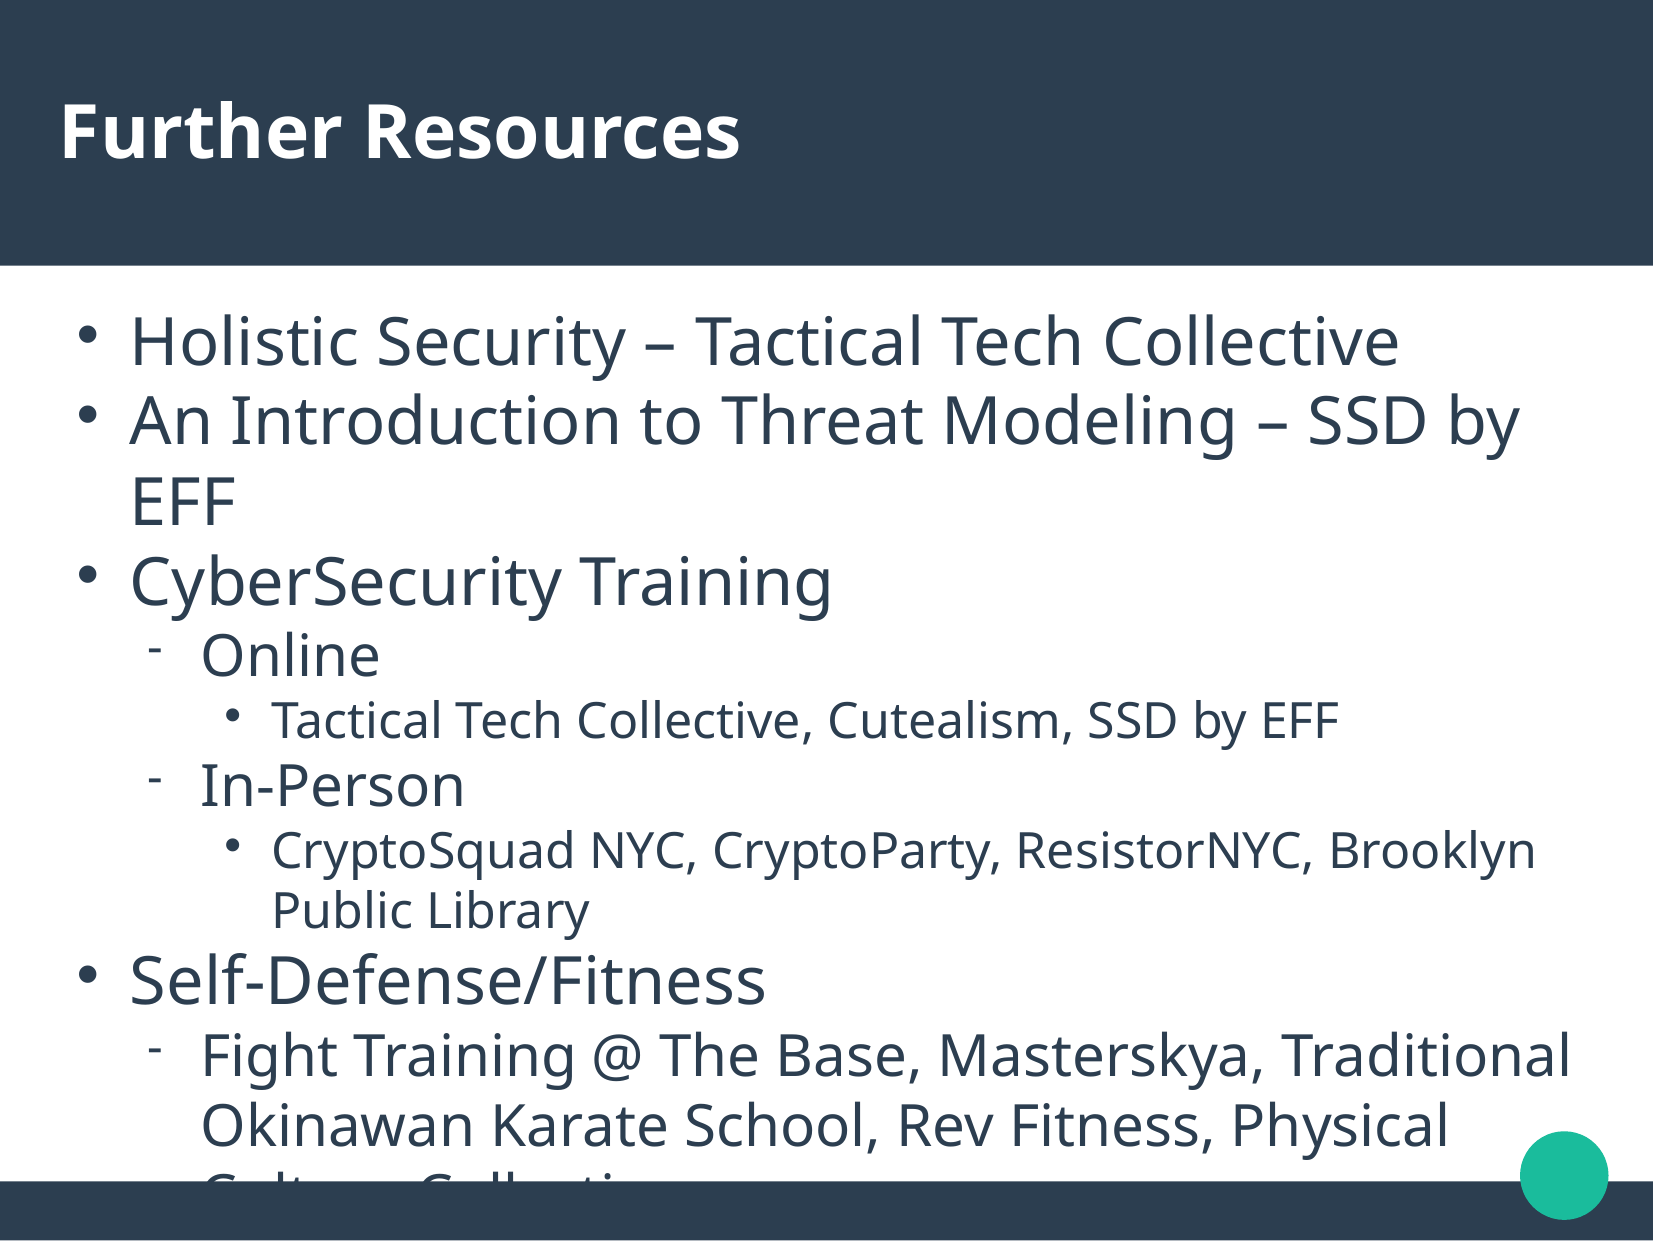

Further Resources
Holistic Security – Tactical Tech Collective
An Introduction to Threat Modeling – SSD by EFF
CyberSecurity Training
Online
Tactical Tech Collective, Cutealism, SSD by EFF
In-Person
CryptoSquad NYC, CryptoParty, ResistorNYC, Brooklyn Public Library
Self-Defense/Fitness
Fight Training @ The Base, Masterskya, Traditional Okinawan Karate School, Rev Fitness, Physical Culture Collective